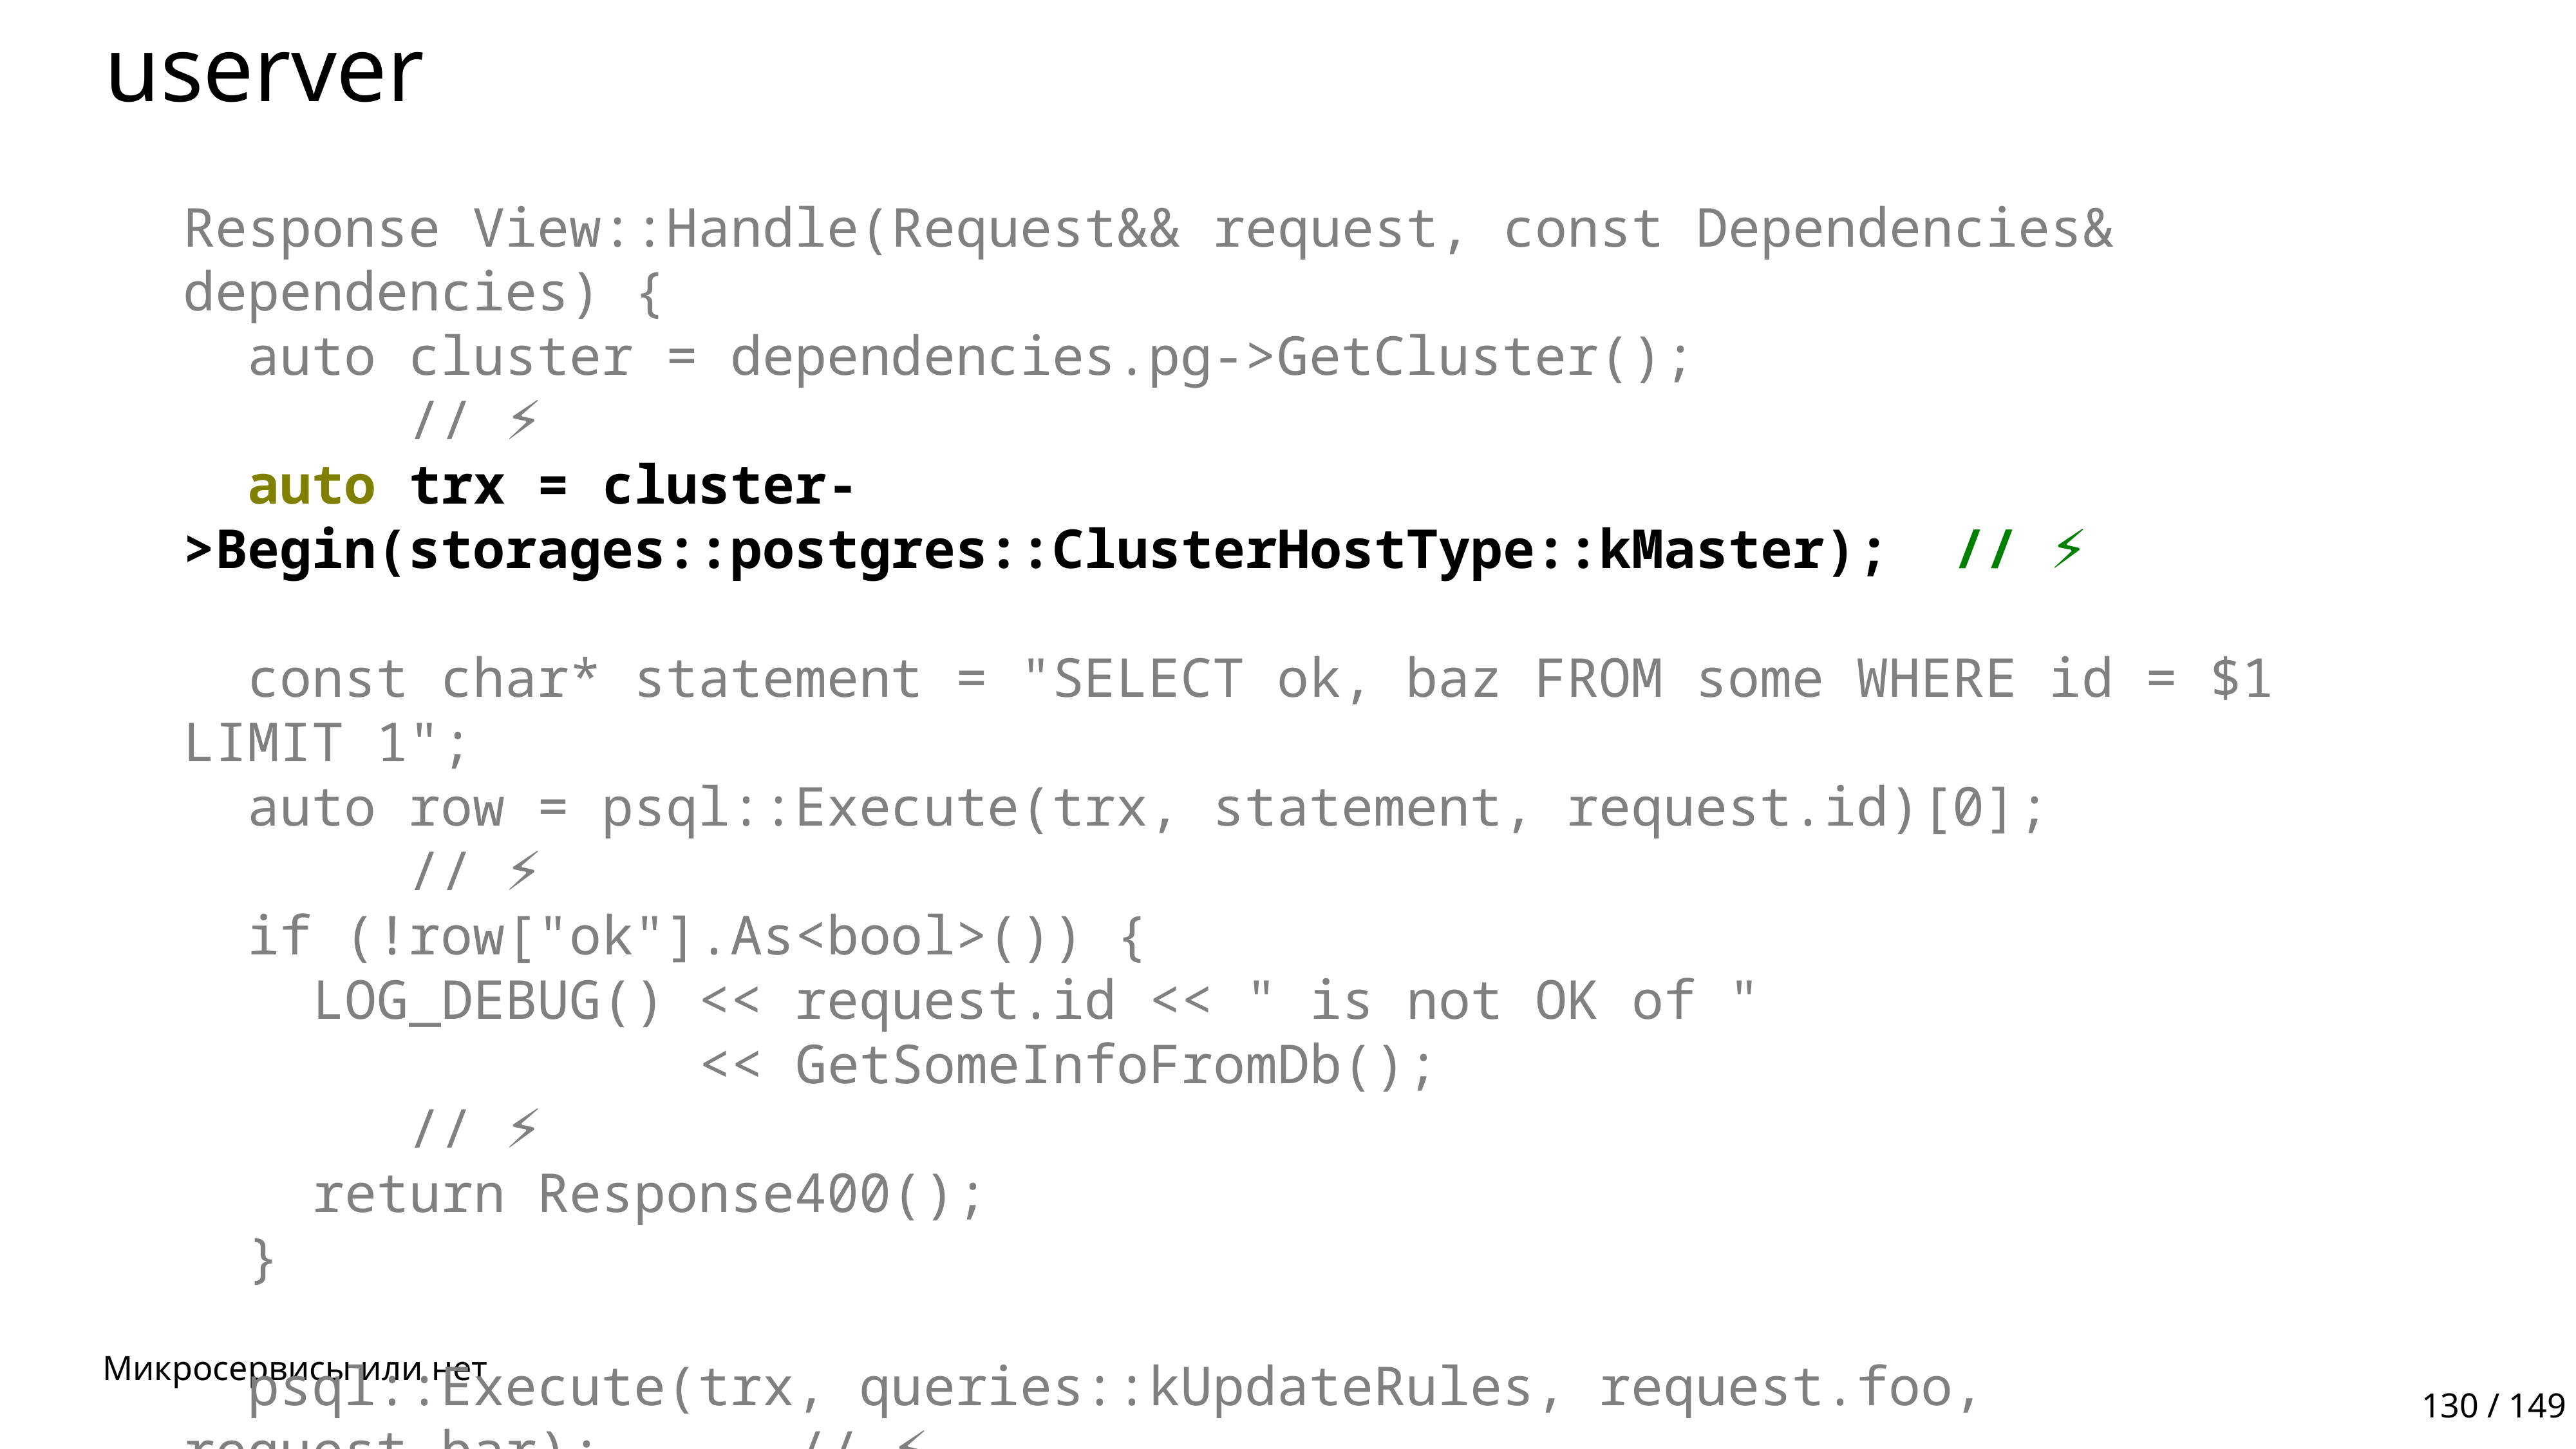

userver
Response View::Handle(Request&& request, const Dependencies& dependencies) {
 auto cluster = dependencies.pg->GetCluster(); // ⚡️
 auto trx = cluster->Begin(storages::postgres::ClusterHostType::kMaster); // ⚡️
 const char* statement = "SELECT ok, baz FROM some WHERE id = $1 LIMIT 1";
 auto row = psql::Execute(trx, statement, request.id)[0]; // ⚡️
 if (!row["ok"].As<bool>()) {
 LOG_DEBUG() << request.id << " is not OK of "
 << GetSomeInfoFromDb(); // ⚡️
 return Response400();
 }
 psql::Execute(trx, queries::kUpdateRules, request.foo, request.bar); // ⚡️
 trx.Commit(); // ⚡️
 return Response200{row["baz"].As<std::string>()};
}
# Микросервисы или нет